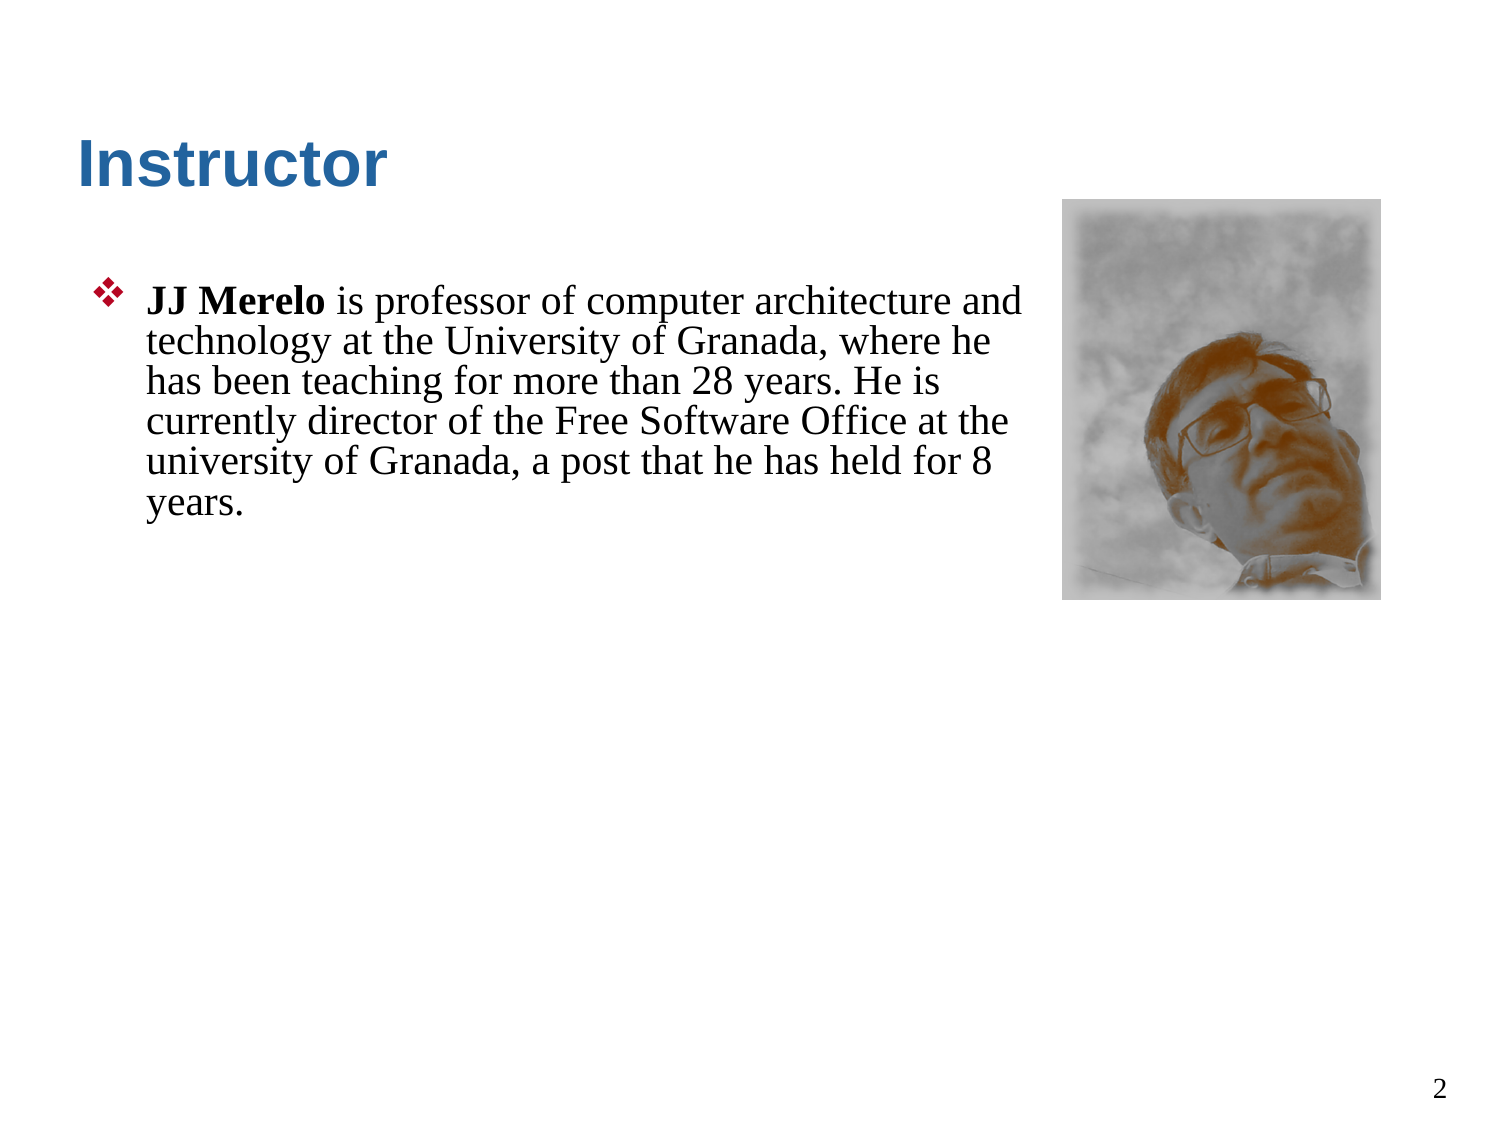

# Instructor
JJ Merelo is professor of computer architecture and technology at the University of Granada, where he has been teaching for more than 28 years. He is currently director of the Free Software Office at the university of Granada, a post that he has held for 8 years.